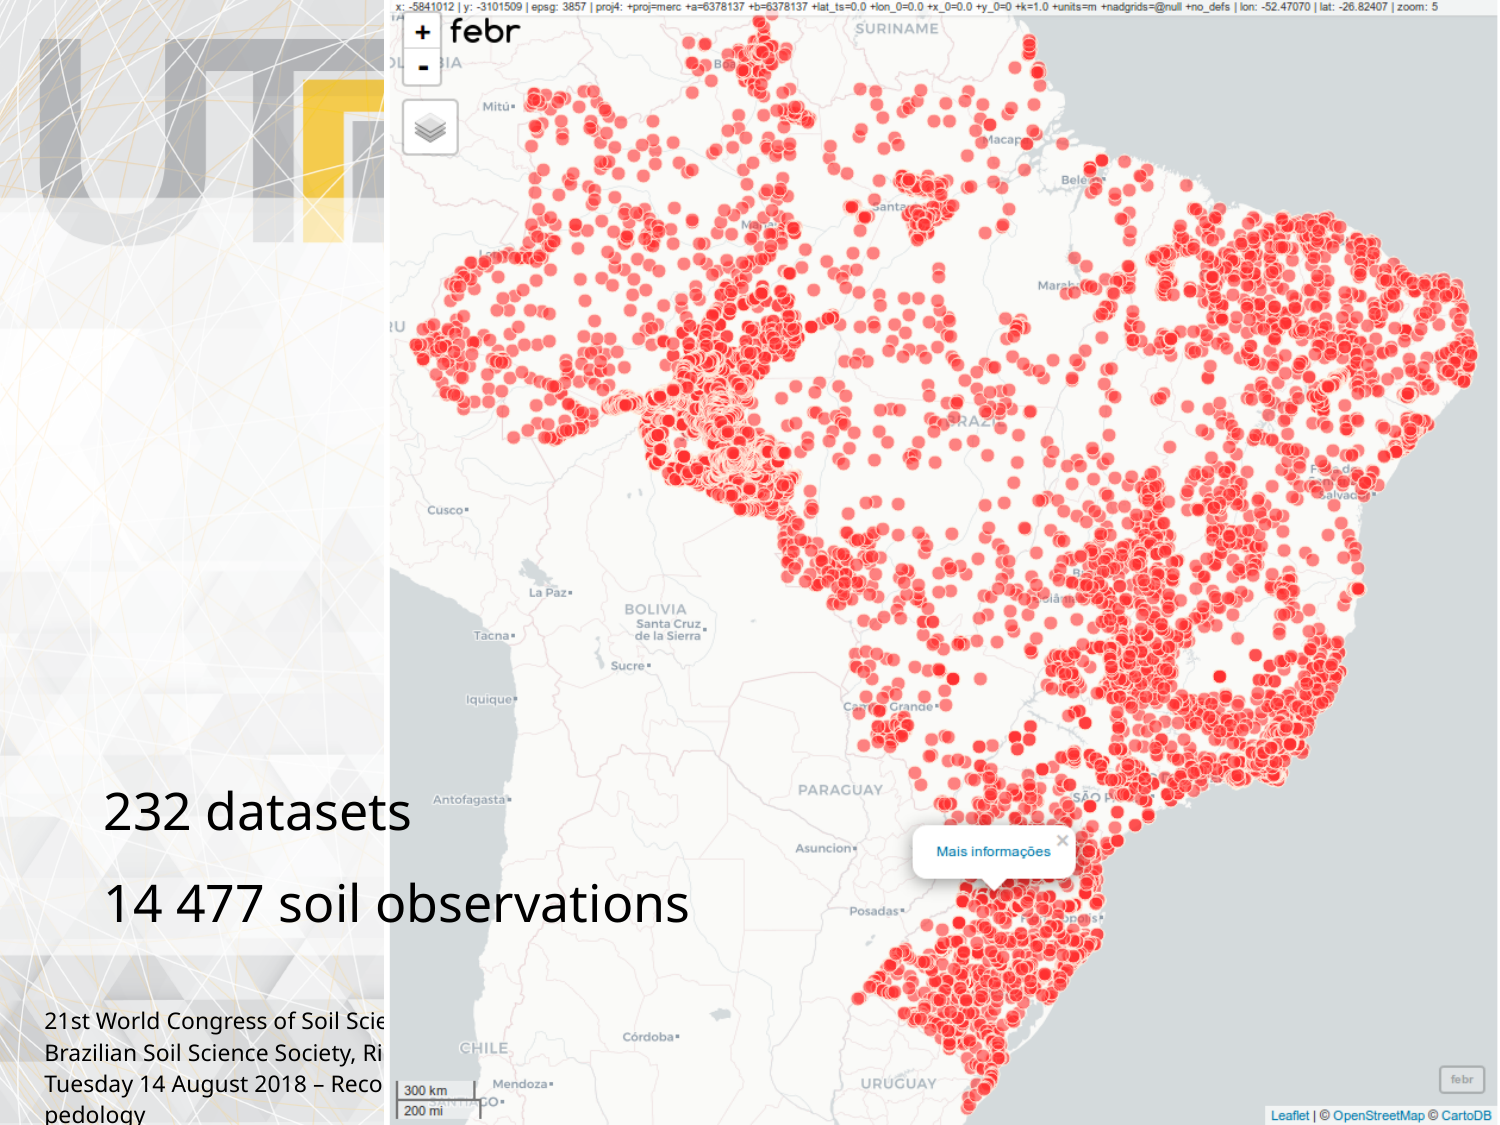

Samuel-Rosa et al. (2018) Bringing together Brazilian soil scientists to share soil data
# 232 datasets
14 477 soil observations
21st World Congress of Soil Science
Brazilian Soil Science Society, Rio de Janeiro, Brazil
Tuesday 14 August 2018 – Reconciling pedometrics and pedology